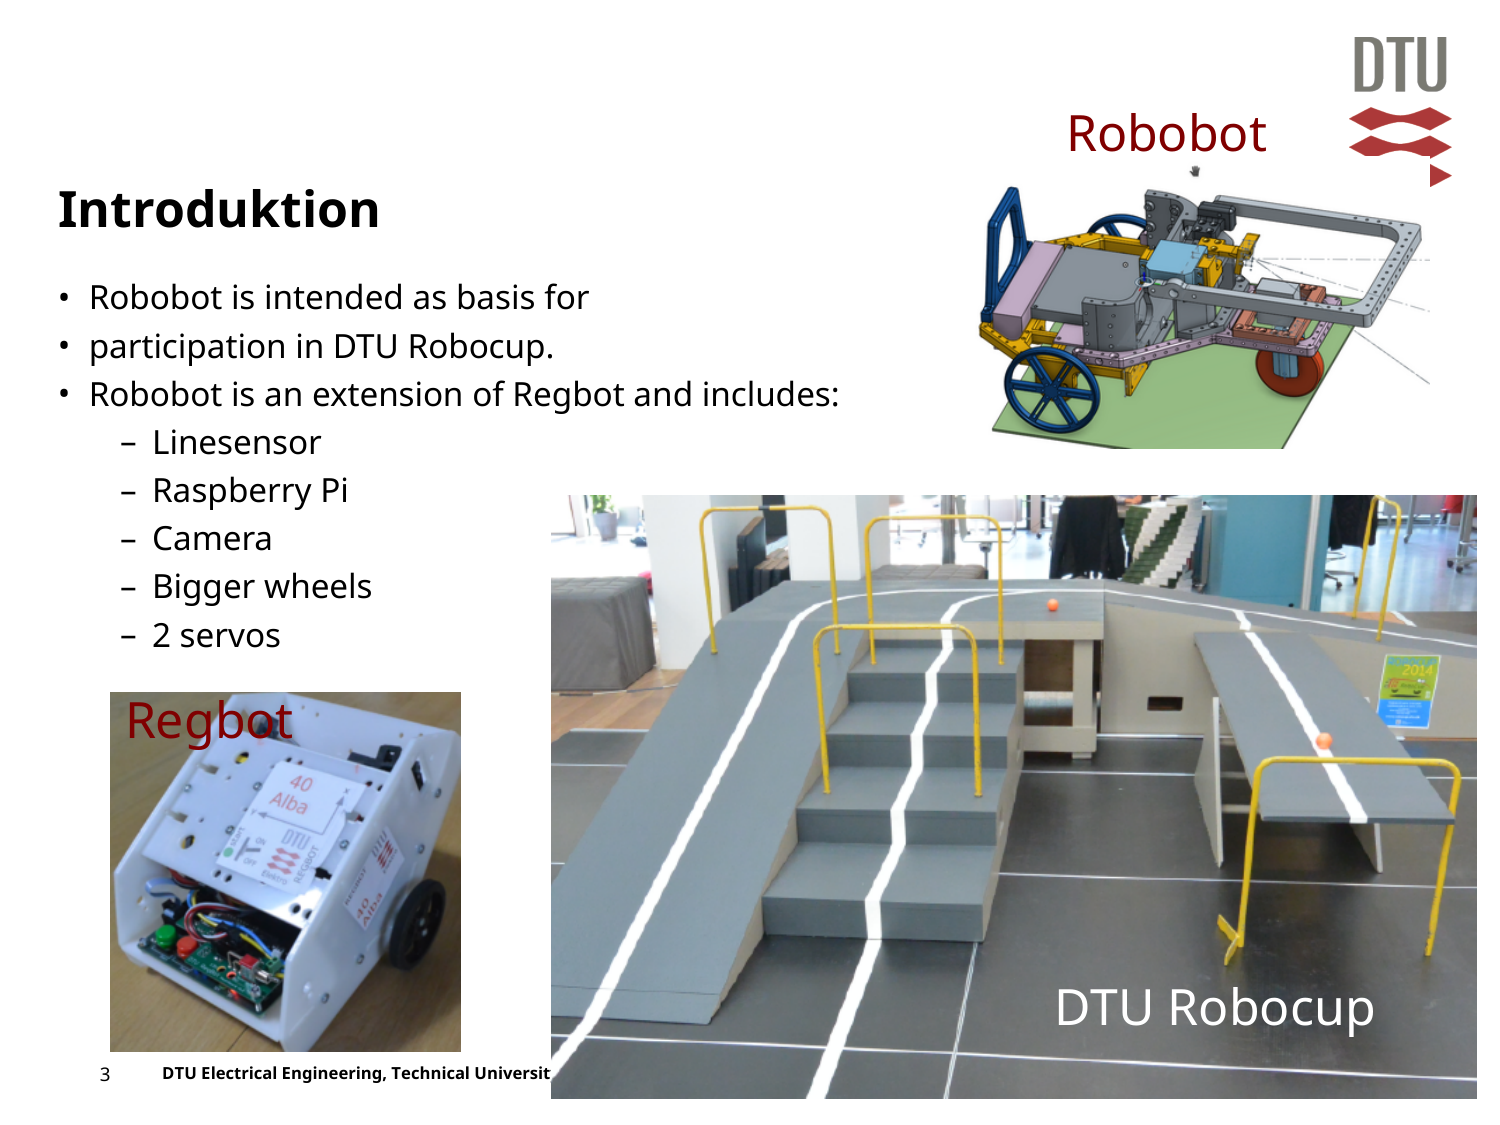

# Introduktion
Robobot
Robobot is intended as basis for
participation in DTU Robocup.
Robobot is an extension of Regbot and includes:
Linesensor
Raspberry Pi
Camera
Bigger wheels
2 servos
Regbot
DTU Robocup